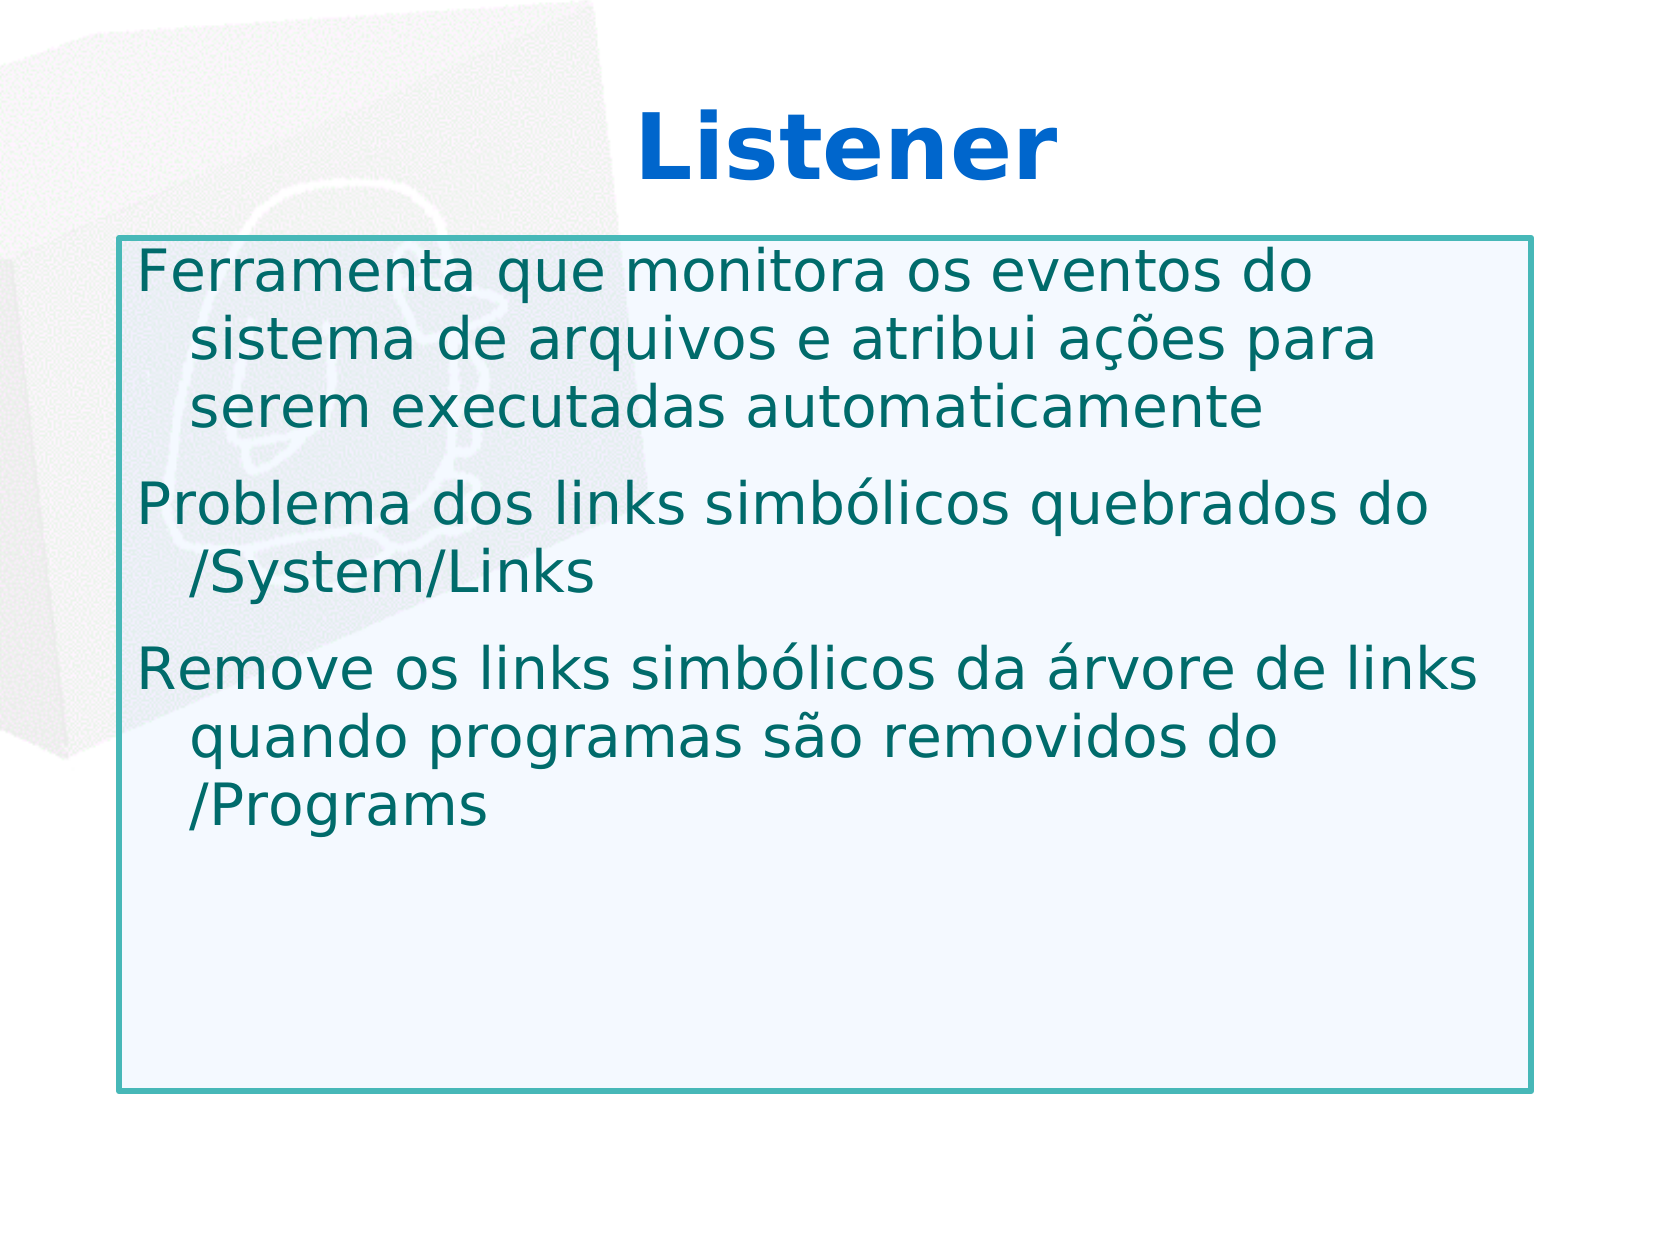

# Listener
Ferramenta que monitora os eventos do sistema de arquivos e atribui ações para serem executadas automaticamente
Problema dos links simbólicos quebrados do /System/Links
Remove os links simbólicos da árvore de links quando programas são removidos do /Programs